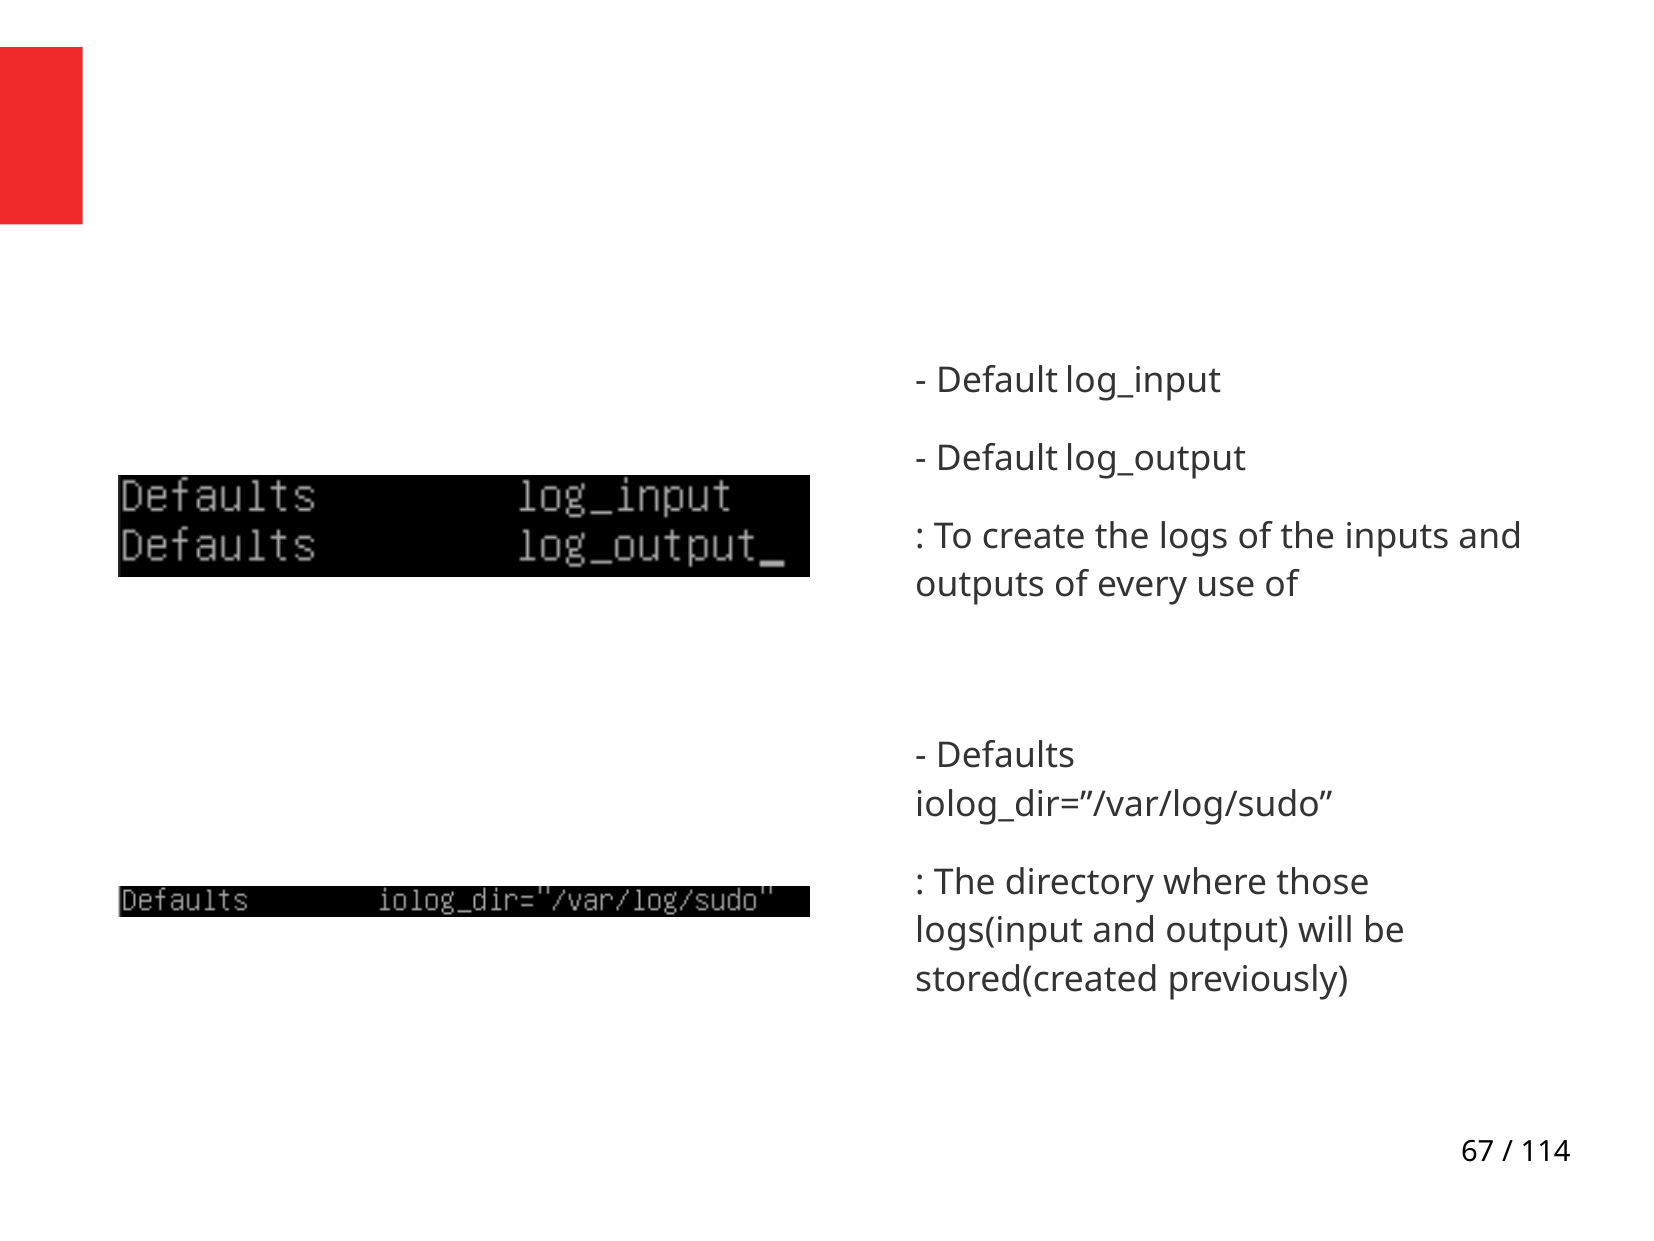

# - Default	log_input
- Default	log_output
: To create the logs of the inputs and outputs of every use of
- Defaults	iolog_dir=”/var/log/sudo”
: The directory where those logs(input and output) will be stored(created previously)
67